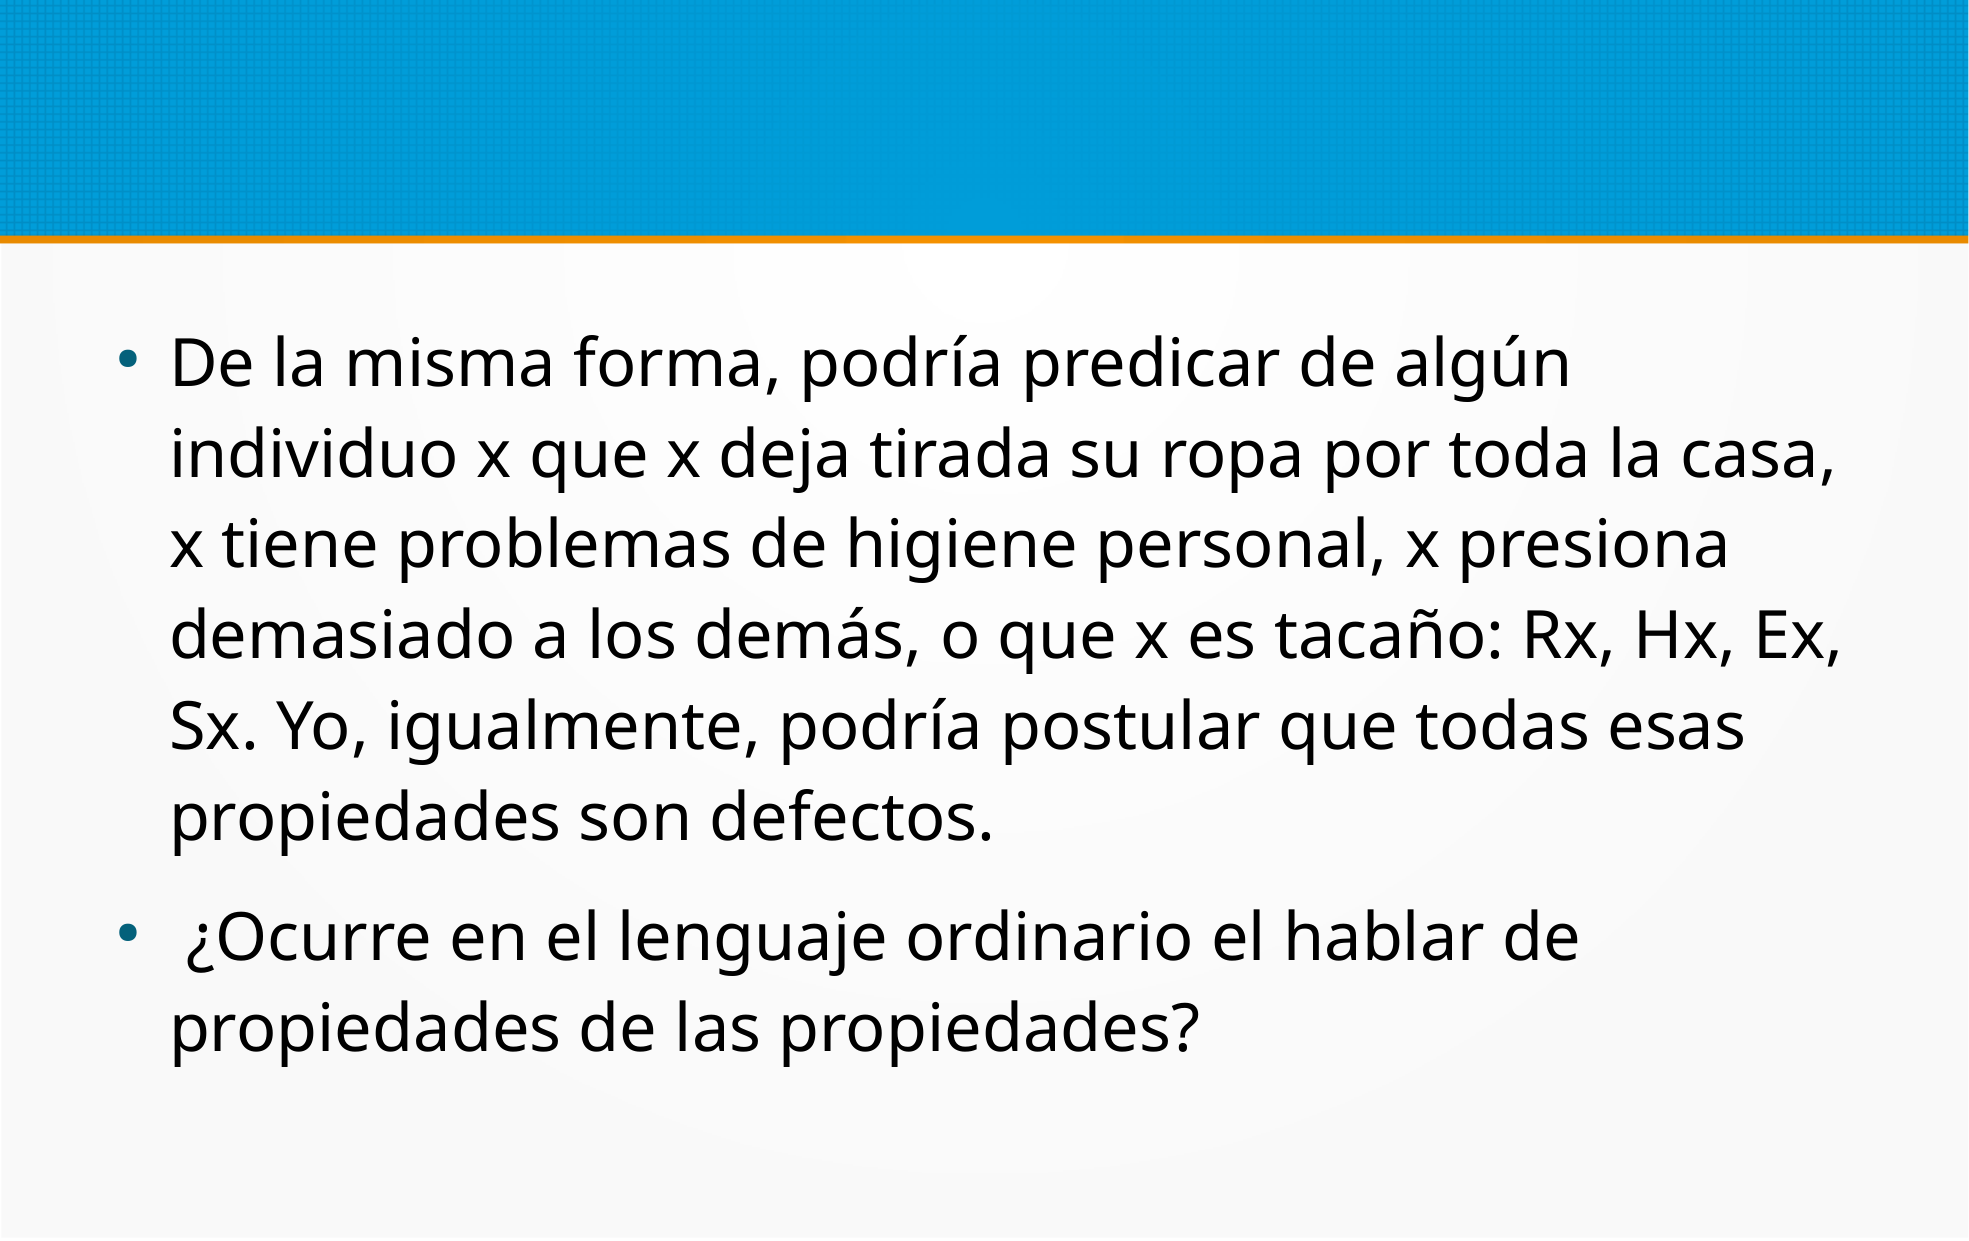

#
De la misma forma, podría predicar de algún individuo x que x deja tirada su ropa por toda la casa, x tiene problemas de higiene personal, x presiona demasiado a los demás, o que x es tacaño: Rx, Hx, Ex, Sx. Yo, igualmente, podría postular que todas esas propiedades son defectos.
 ¿Ocurre en el lenguaje ordinario el hablar de propiedades de las propiedades?